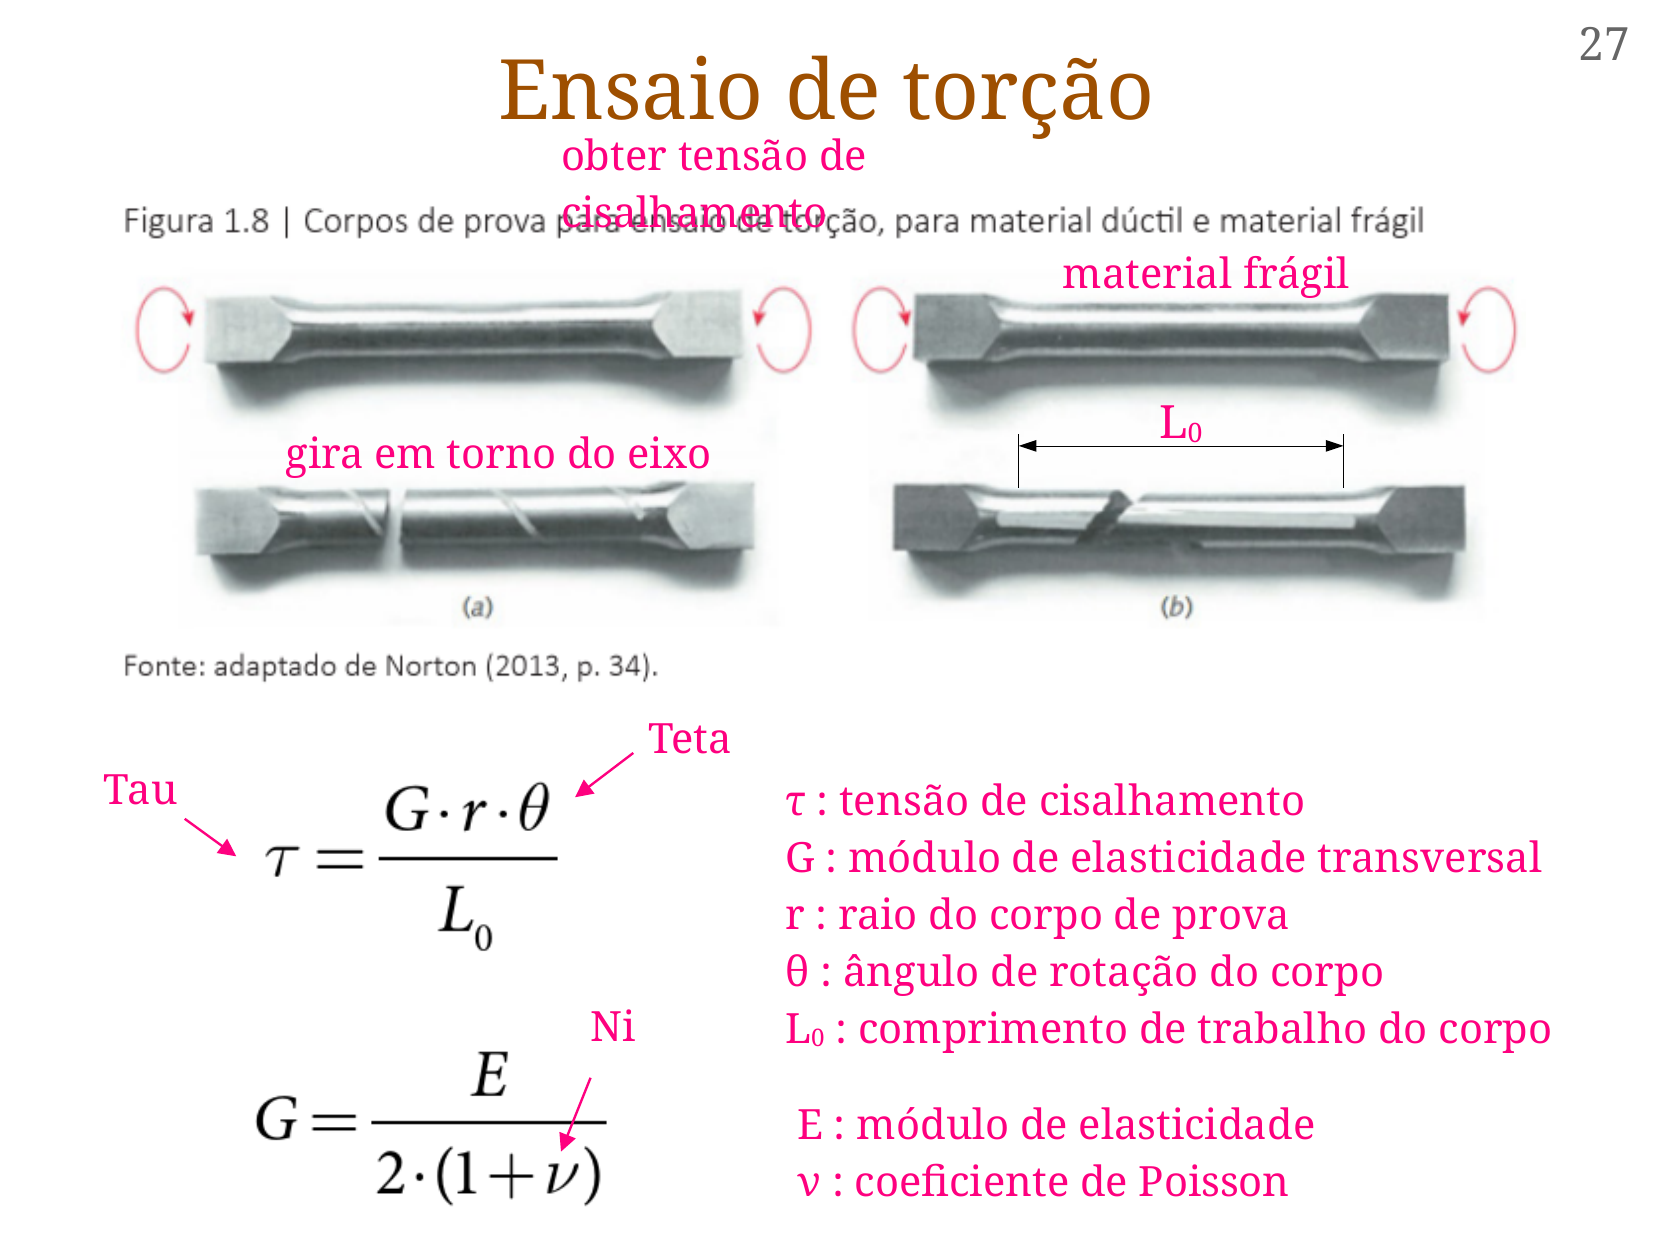

27
# Ensaio de torção
obter tensão de cisalhamento
material frágil
gira em torno do eixo
Teta
Tau
τ : tensão de cisalhamento
G : módulo de elasticidade transversal
r : raio do corpo de prova
θ : ângulo de rotação do corpo
L0 : comprimento de trabalho do corpo
Ni
E : módulo de elasticidade
ν : coeficiente de Poisson